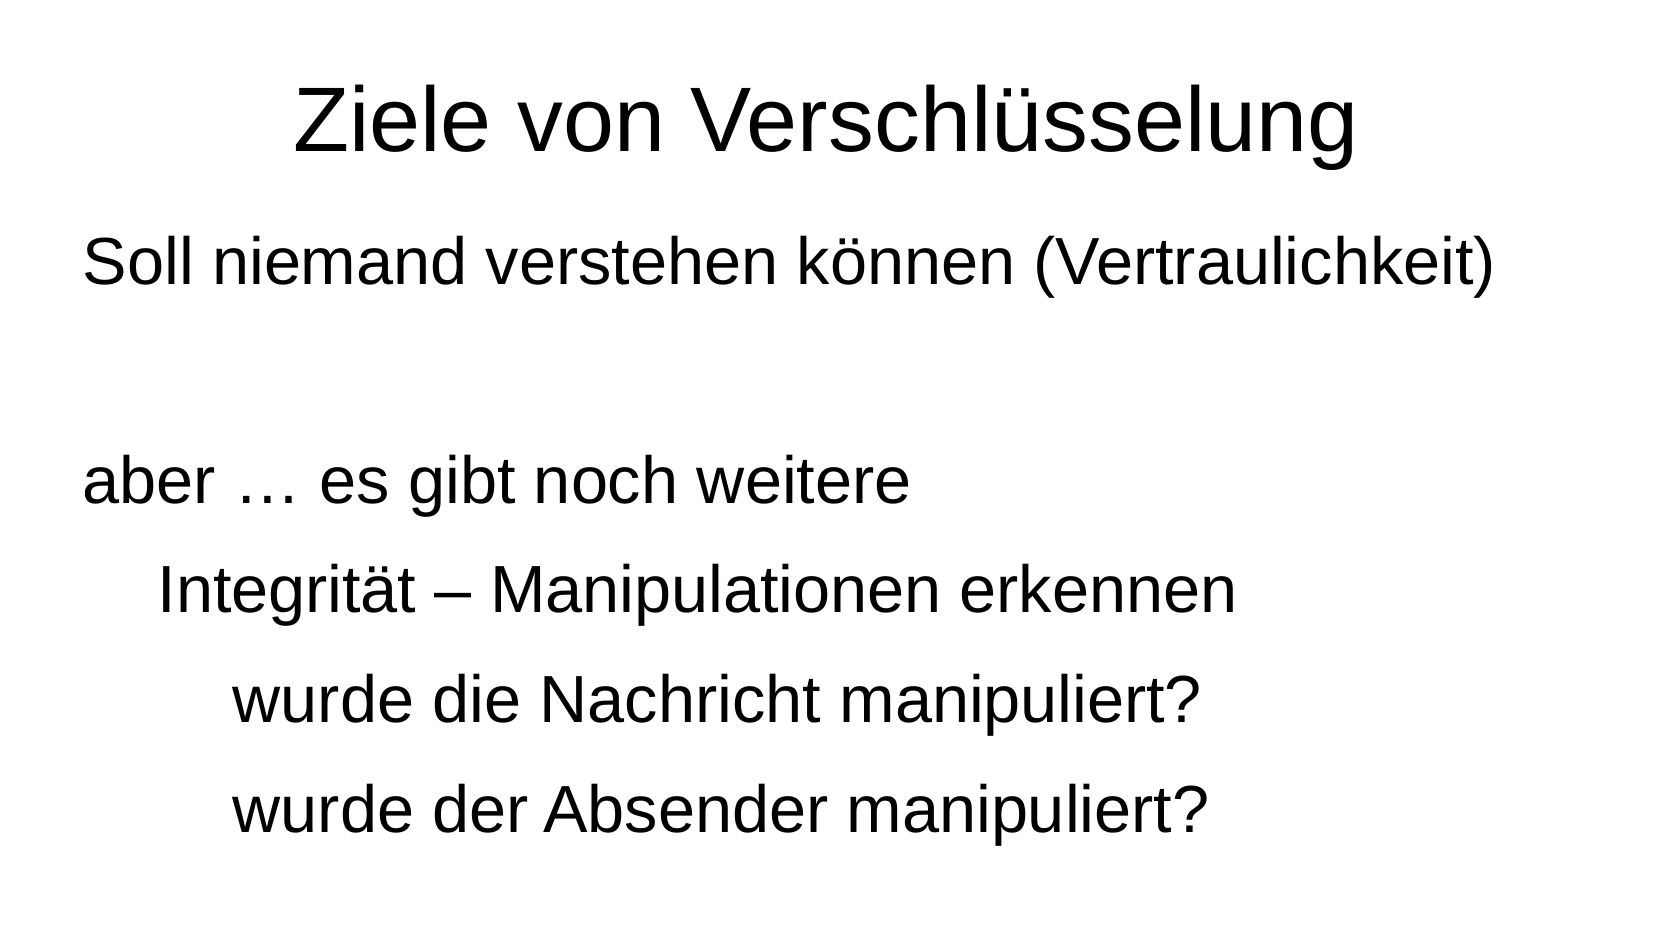

# Ziele von Verschlüsselung
Soll niemand verstehen können (Vertraulichkeit)
aber … es gibt noch weitere
	Integrität – Manipulationen erkennen
		wurde die Nachricht manipuliert?
		wurde der Absender manipuliert?